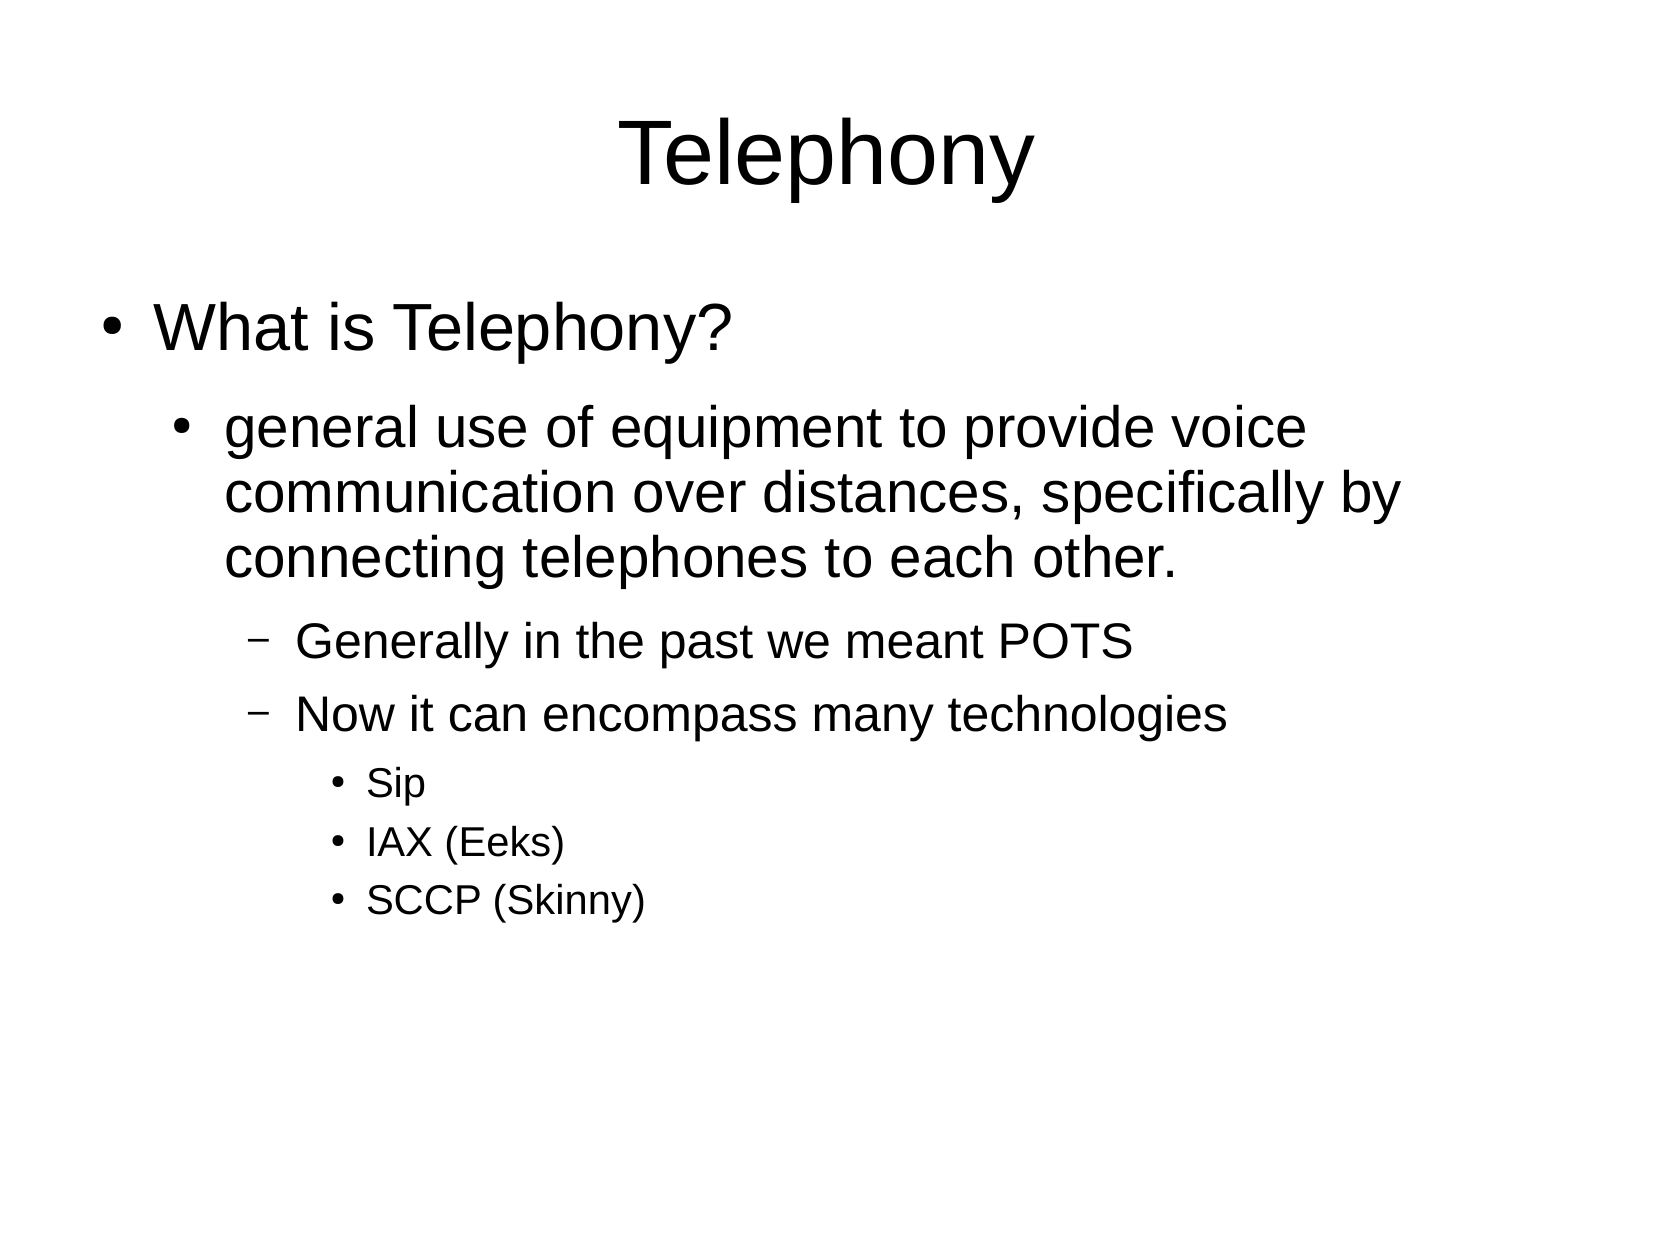

# Telephony
What is Telephony?
general use of equipment to provide voice communication over distances, specifically by connecting telephones to each other.
Generally in the past we meant POTS
Now it can encompass many technologies
Sip
IAX (Eeks)
SCCP (Skinny)